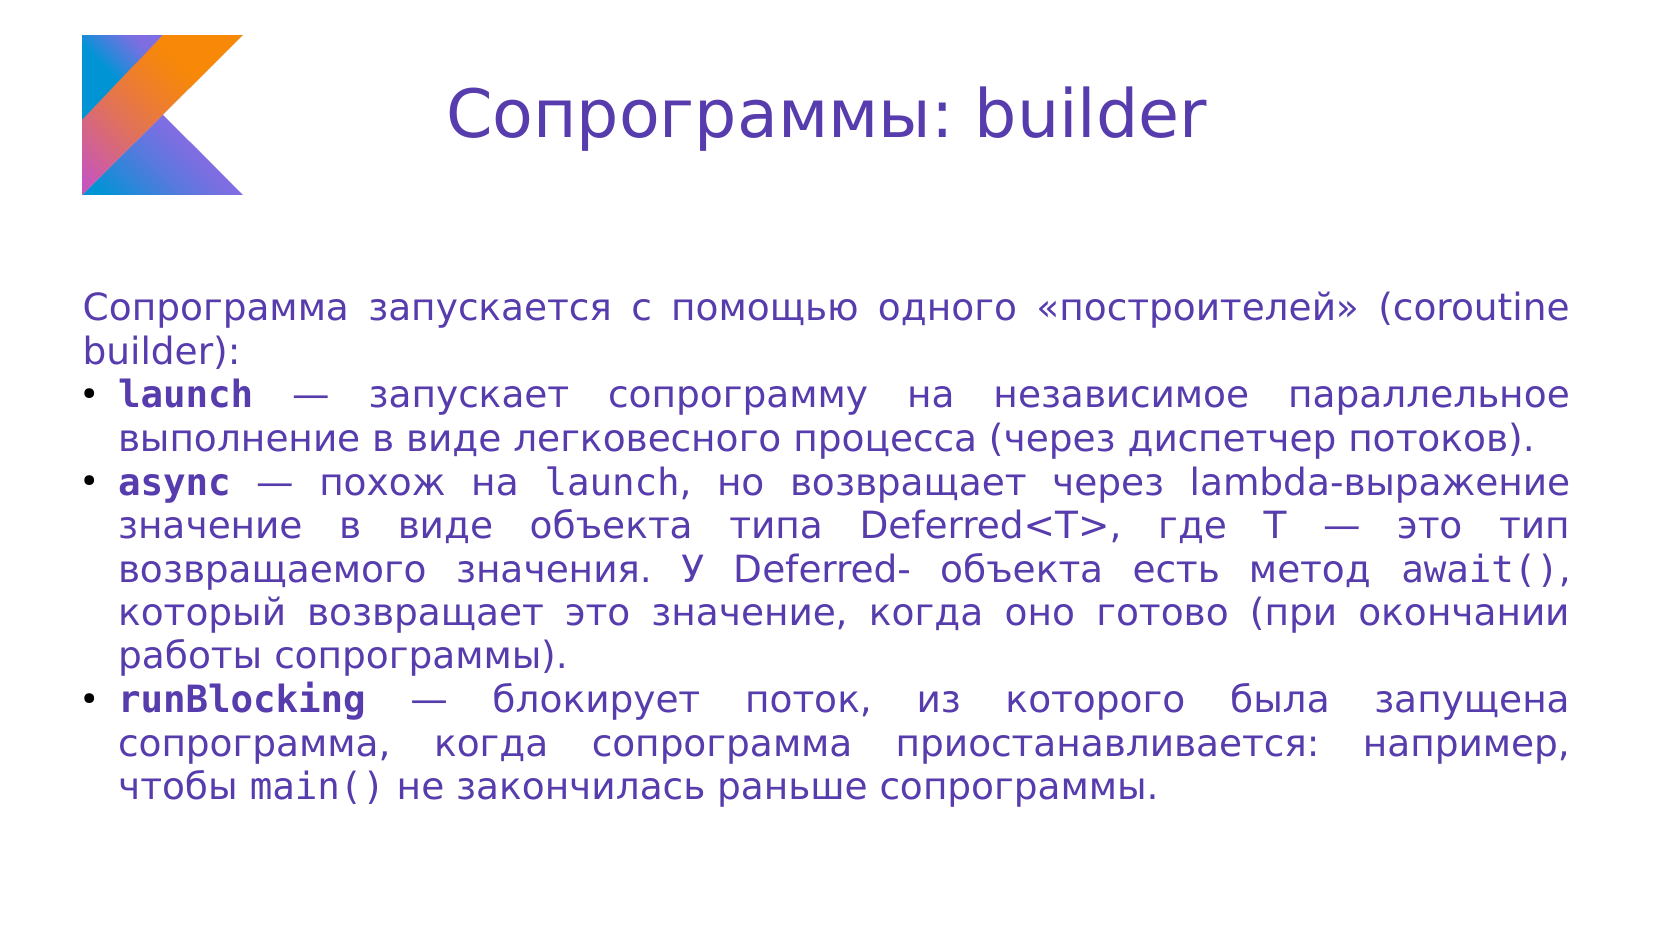

# Сопрограммы: builder
Сопрограмма запускается с помощью одного «построителей» (coroutine builder):
launch — запускает сопрограмму на независимое параллельное выполнение в виде легковесного процесса (через диспетчер потоков).
async — похож на launch, но возвращает через lambda-выражение значение в виде объекта типа Deferred<T>, где T — это тип возвращаемого значения. У Deferred- объекта есть метод await(), который возвращает это значение, когда оно готово (при окончании работы сопрограммы).
runBlocking — блокирует поток, из которого была запущена сопрограмма, когда сопрограмма приостанавливается: например, чтобы main() не закончилась раньше сопрограммы.